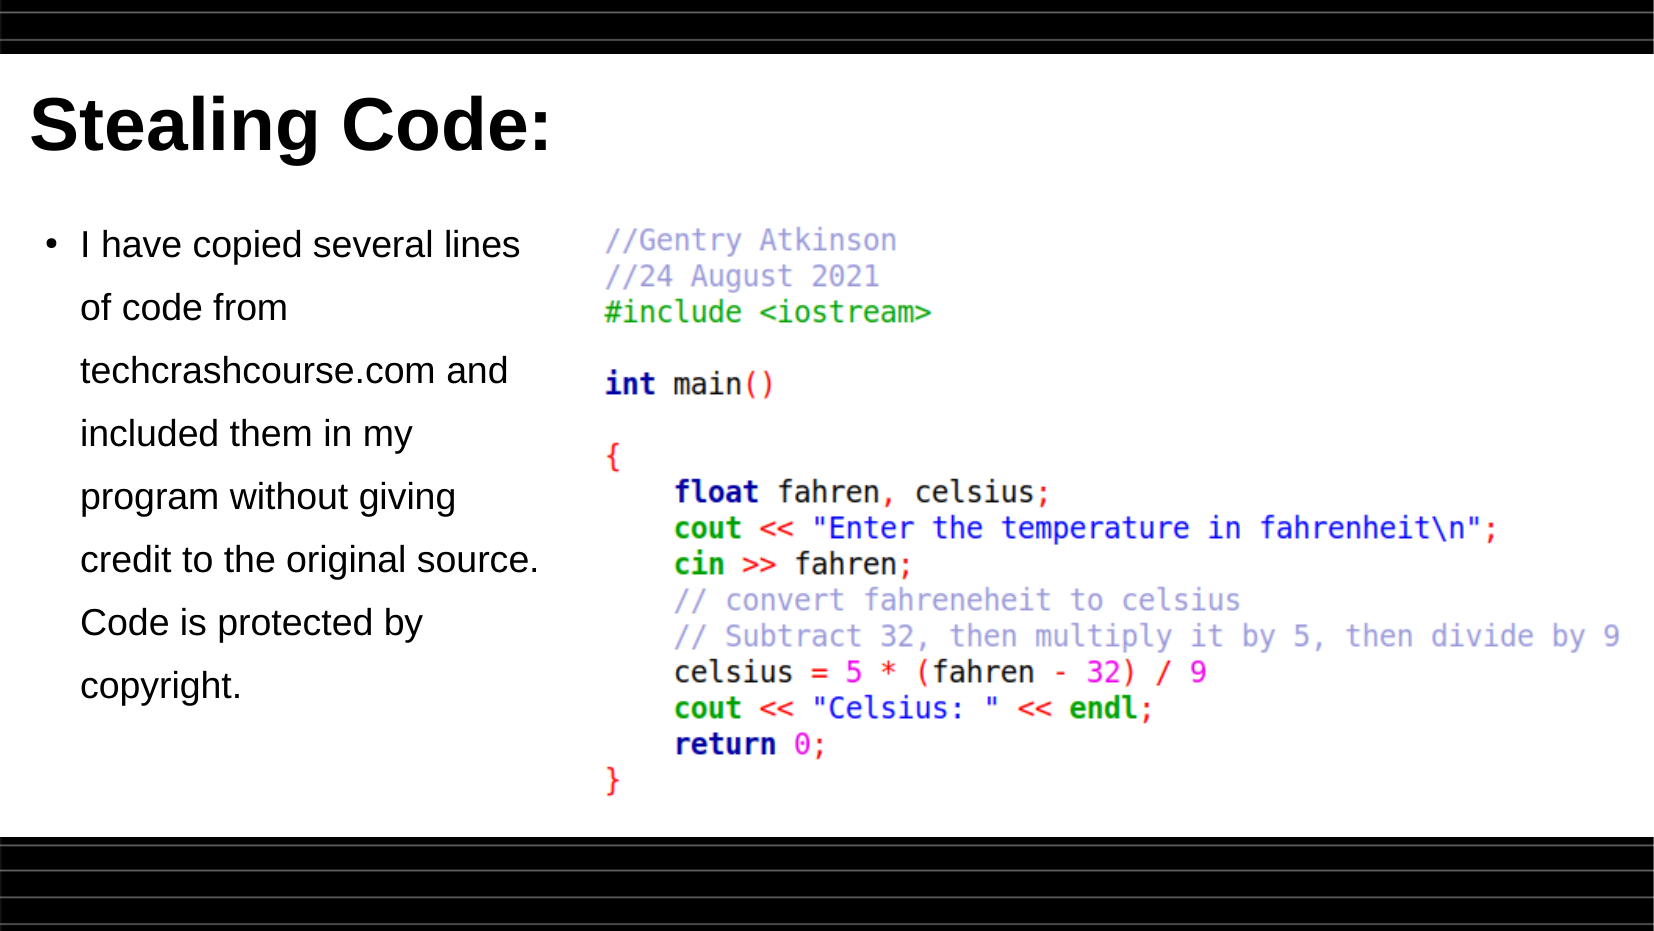

Stealing Code:
I have copied several lines of code from techcrashcourse.com and included them in my program without giving credit to the original source. Code is protected by copyright.